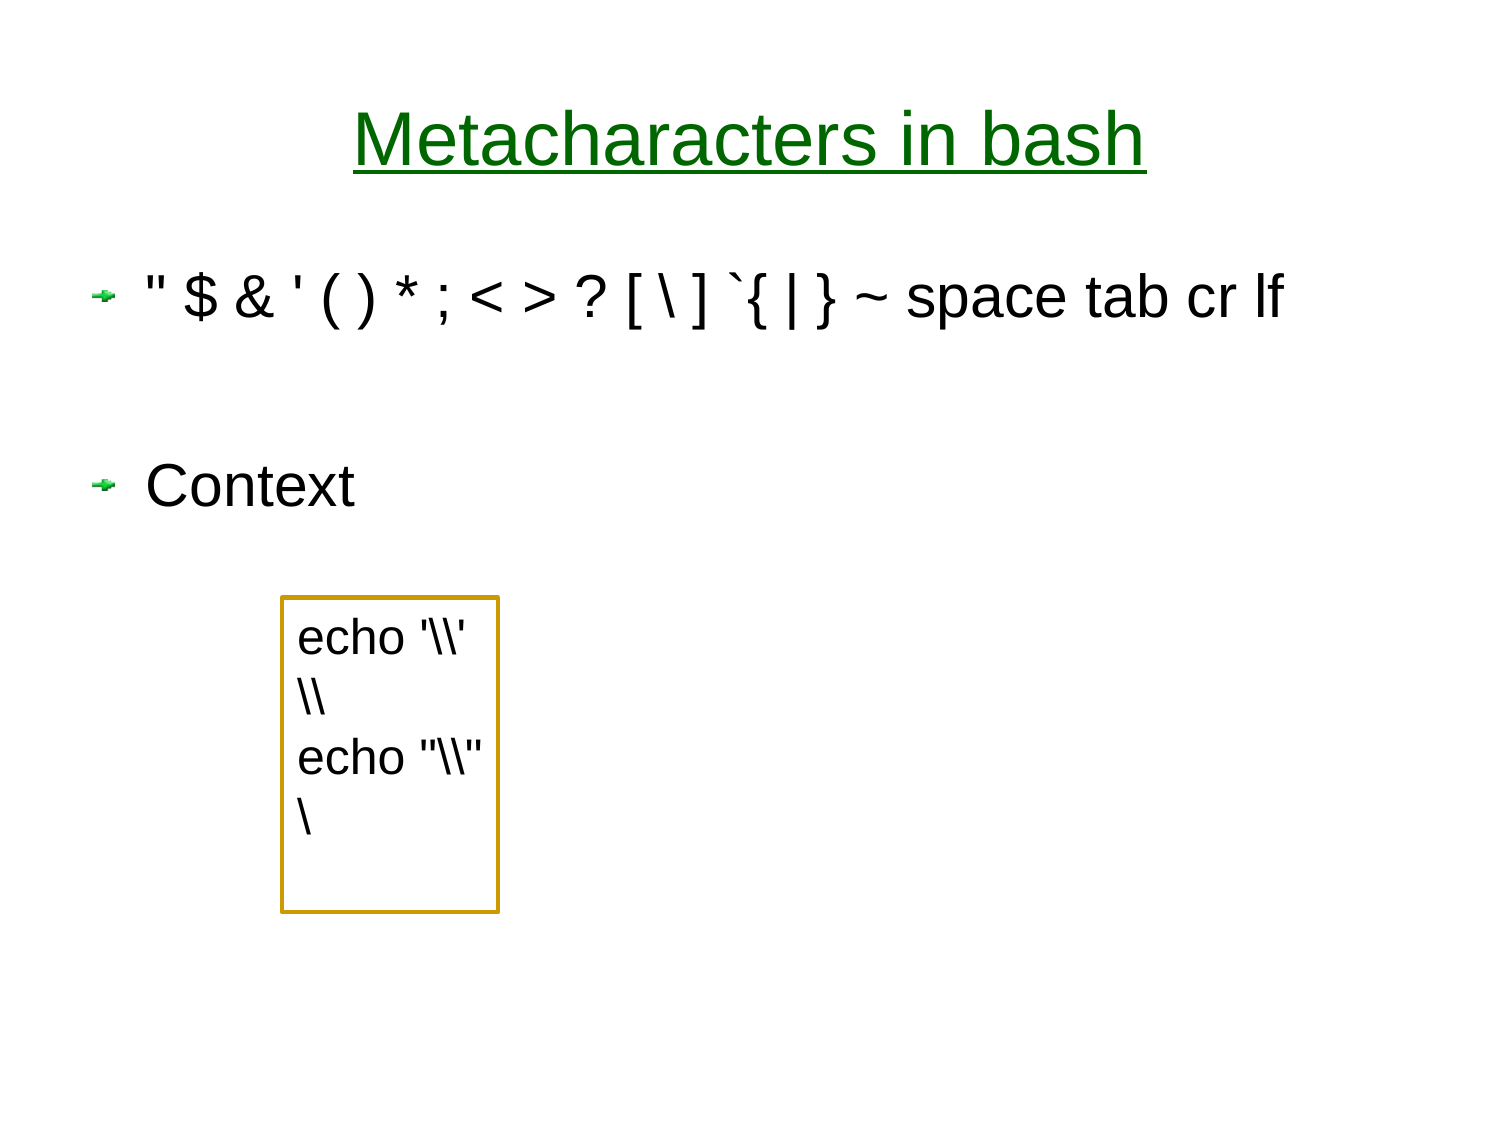

# Metacharacters in bash
" $ & ' ( ) * ; < > ? [ \ ] `{ | } ~ space tab cr lf
Context
echo '\\'
\\
echo "\\"
\